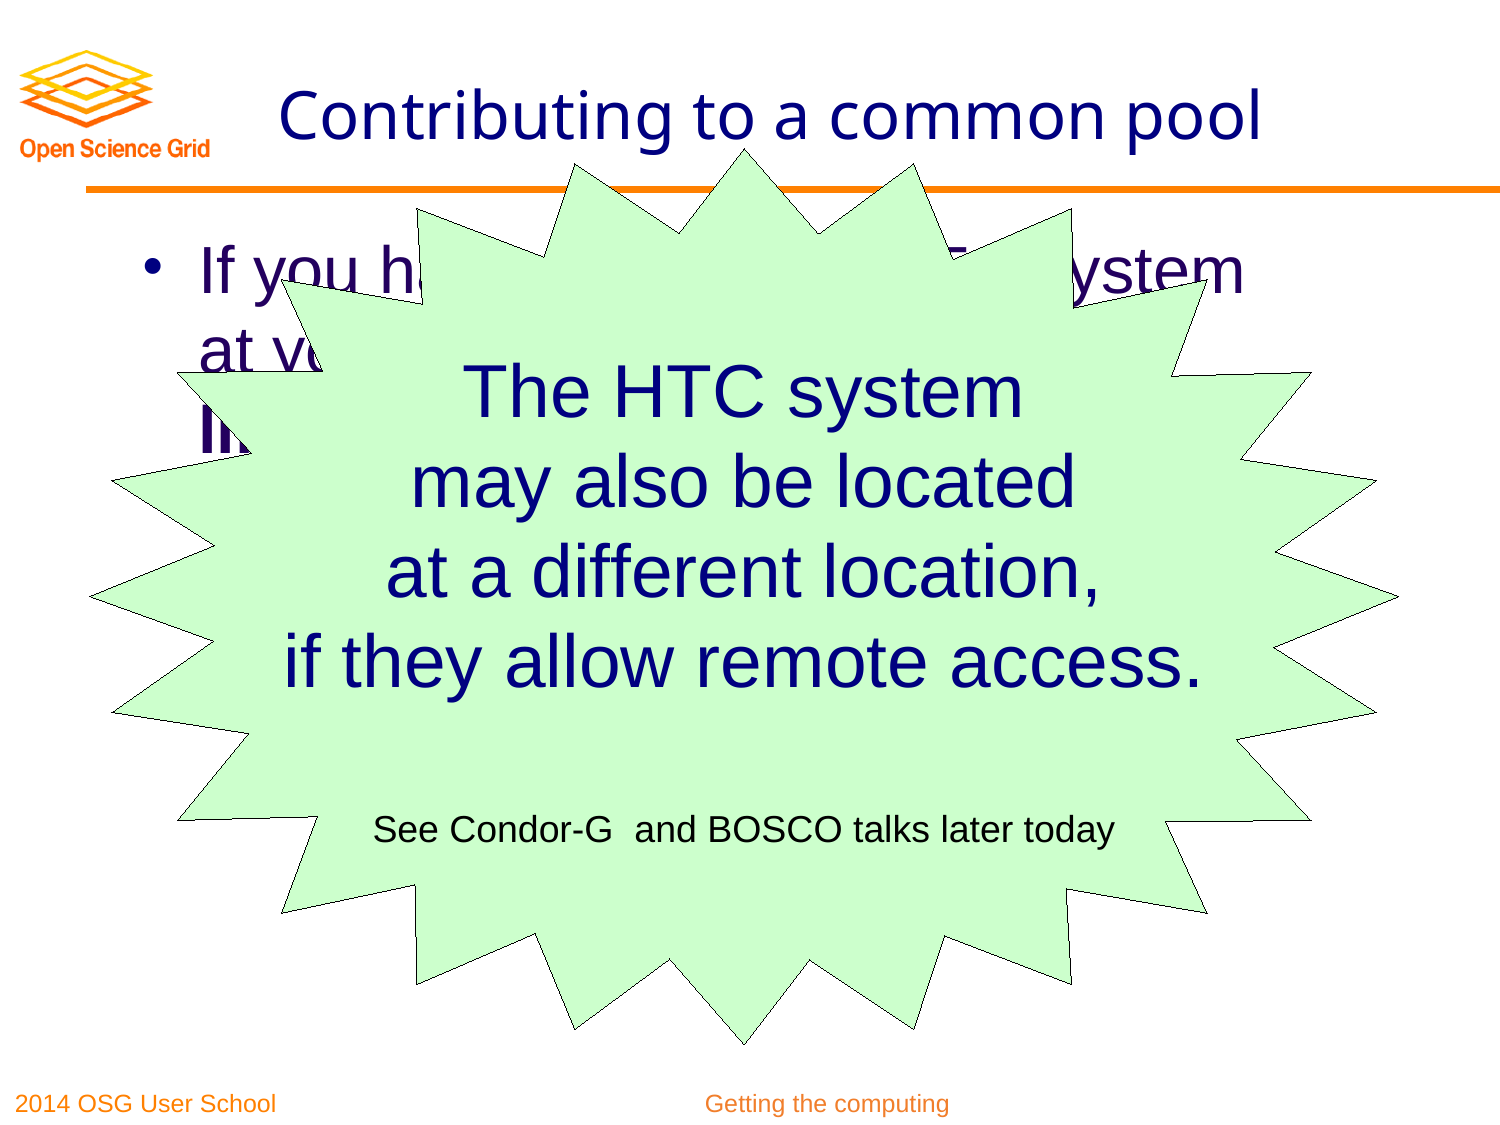

# Contributing to a common pool
The HTC system
may also be located
at a different location,
if they allow remote access.
See Condor-G and BOSCO talks later today
If you have an existing HTC system
at your institution/campus, it is
likely cheaper to contribute to it
Economies of scale
Better expertise